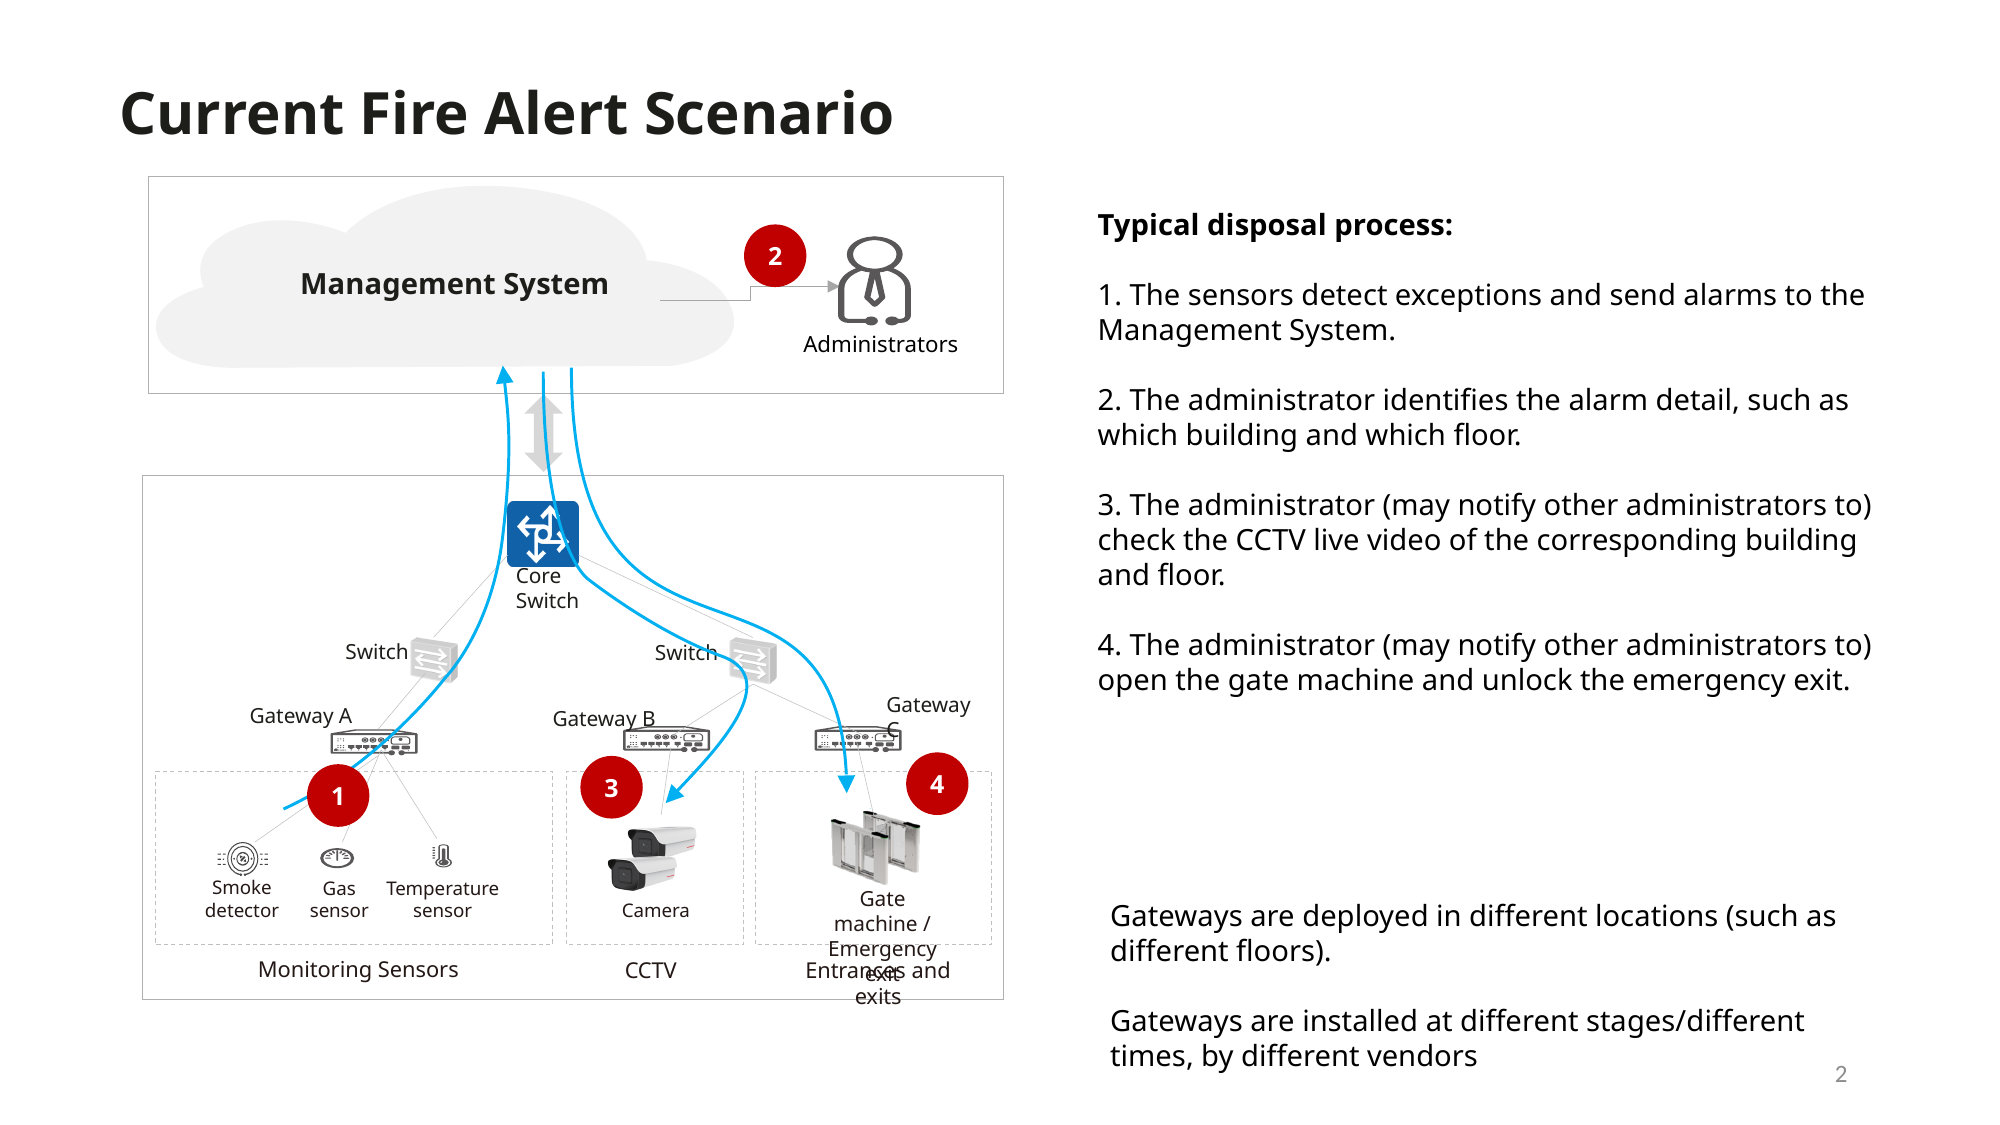

# Current Fire Alert Scenario
Typical disposal process:
1. The sensors detect exceptions and send alarms to the Management System.
2. The administrator identifies the alarm detail, such as which building and which floor.
3. The administrator (may notify other administrators to) check the CCTV live video of the corresponding building and floor.
4. The administrator (may notify other administrators to) open the gate machine and unlock the emergency exit.
2
Management System
Administrators
Core Switch
Switch
Switch
Gateway A
Gateway C
Gateway B
4
3
1
Smoke detector
Gas sensor
Temperature sensor
Gate machine / Emergency exit
Gateways are deployed in different locations (such as different floors).
Gateways are installed at different stages/different times, by different vendors
Camera
Monitoring Sensors
CCTV
Entrances and exits
2